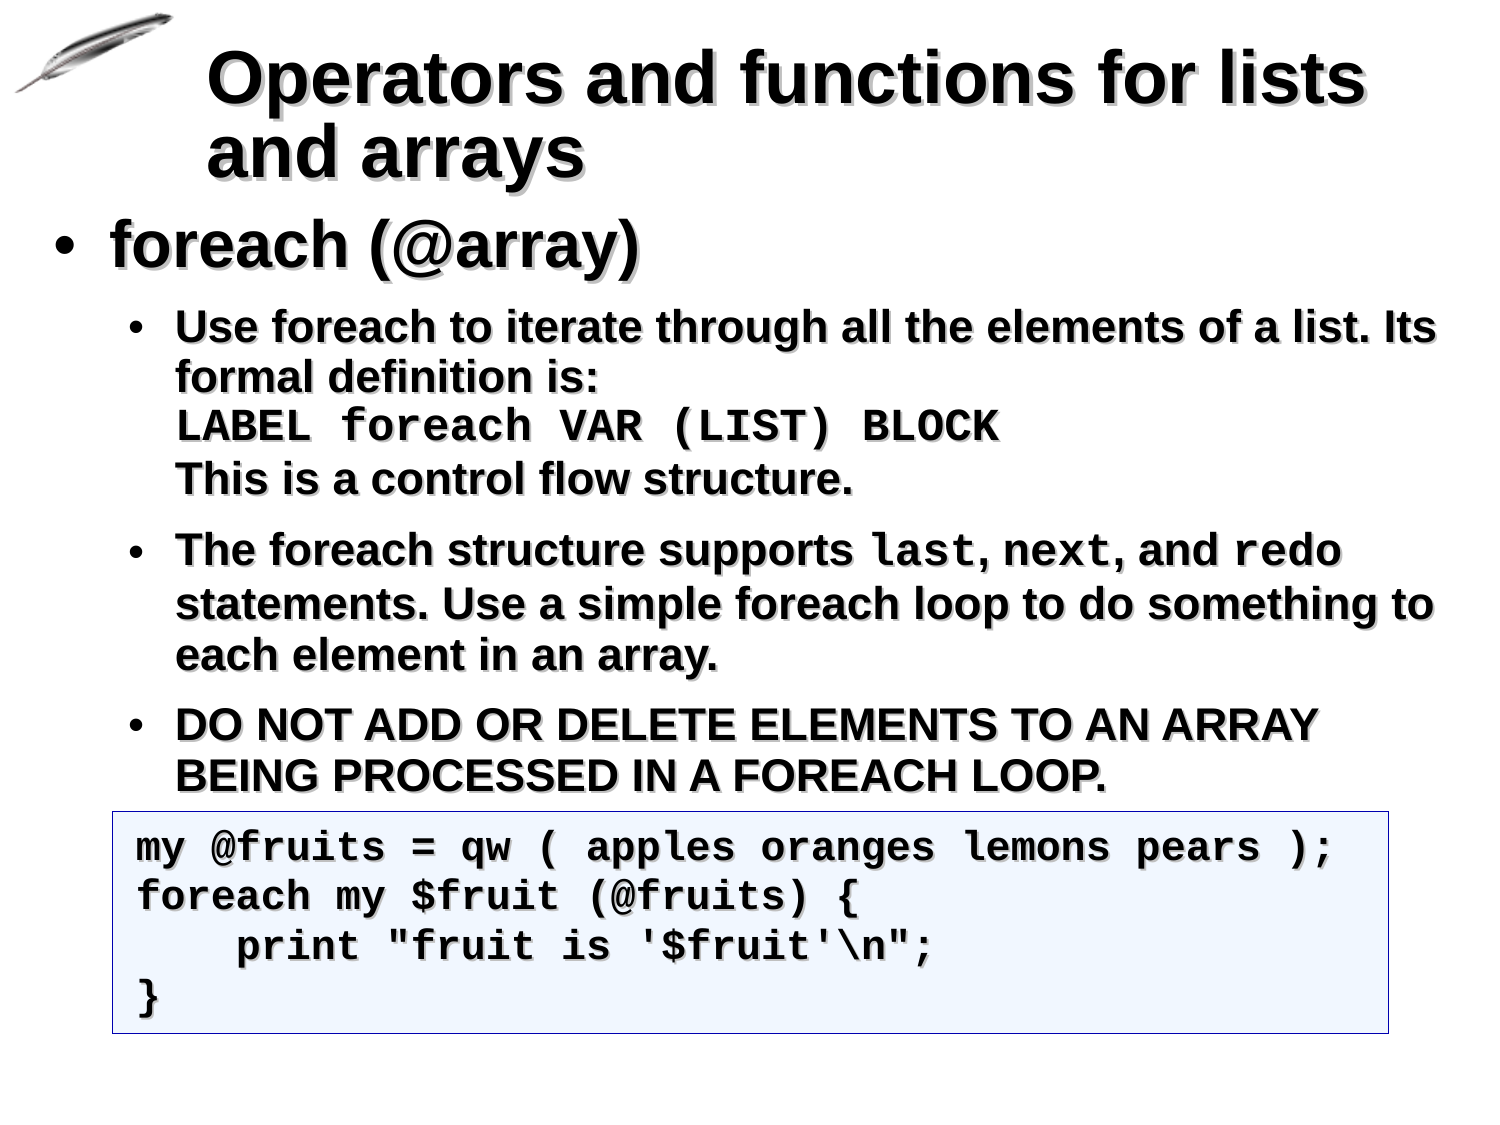

# Operators and functions for lists and arrays
foreach (@array)
Use foreach to iterate through all the elements of a list. Its formal definition is:
LABEL foreach VAR (LIST) BLOCK
This is a control flow structure.
The foreach structure supports last, next, and redo statements. Use a simple foreach loop to do something to each element in an array.
DO NOT ADD OR DELETE ELEMENTS TO AN ARRAY BEING PROCESSED IN A FOREACH LOOP.
my @fruits = qw ( apples oranges lemons pears );
foreach my $fruit (@fruits) {
 print "fruit is '$fruit'\n";
}